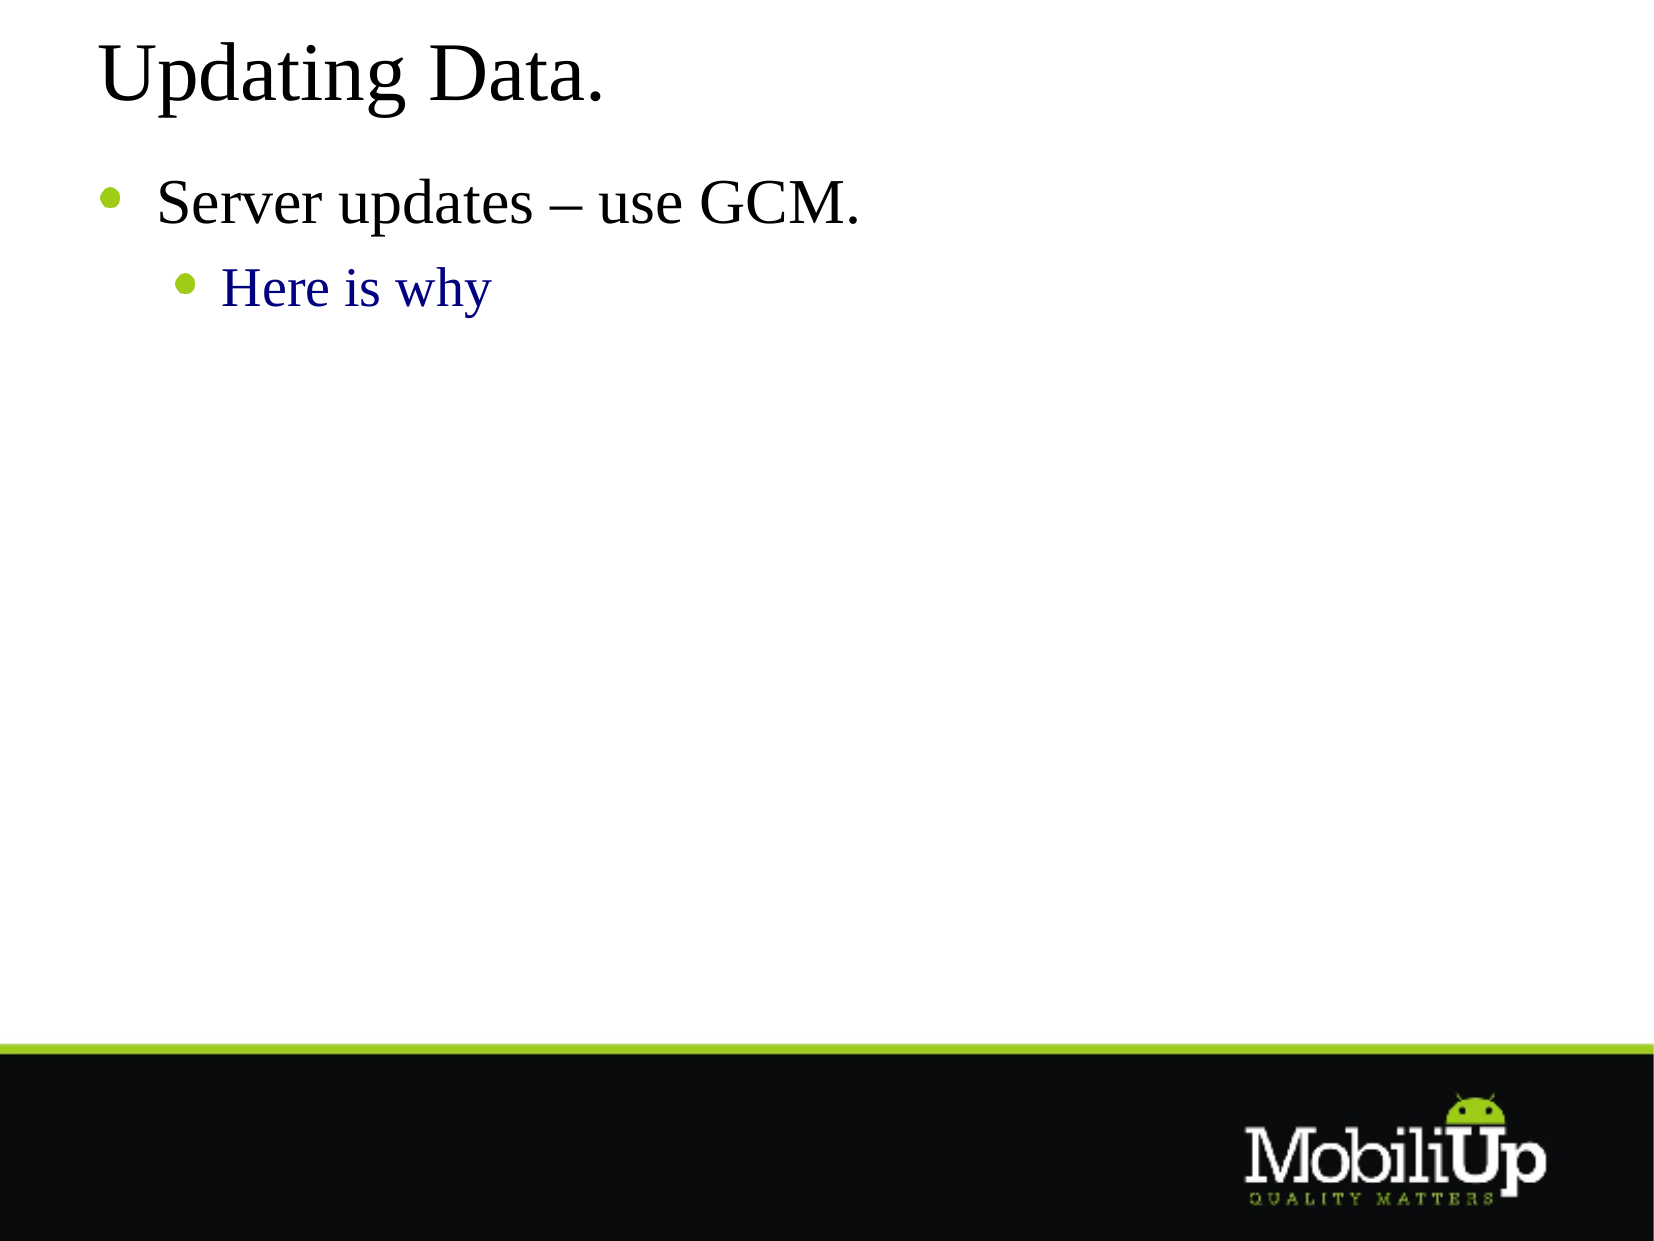

# Updating Data.
Server updates – use GCM.
Here is why